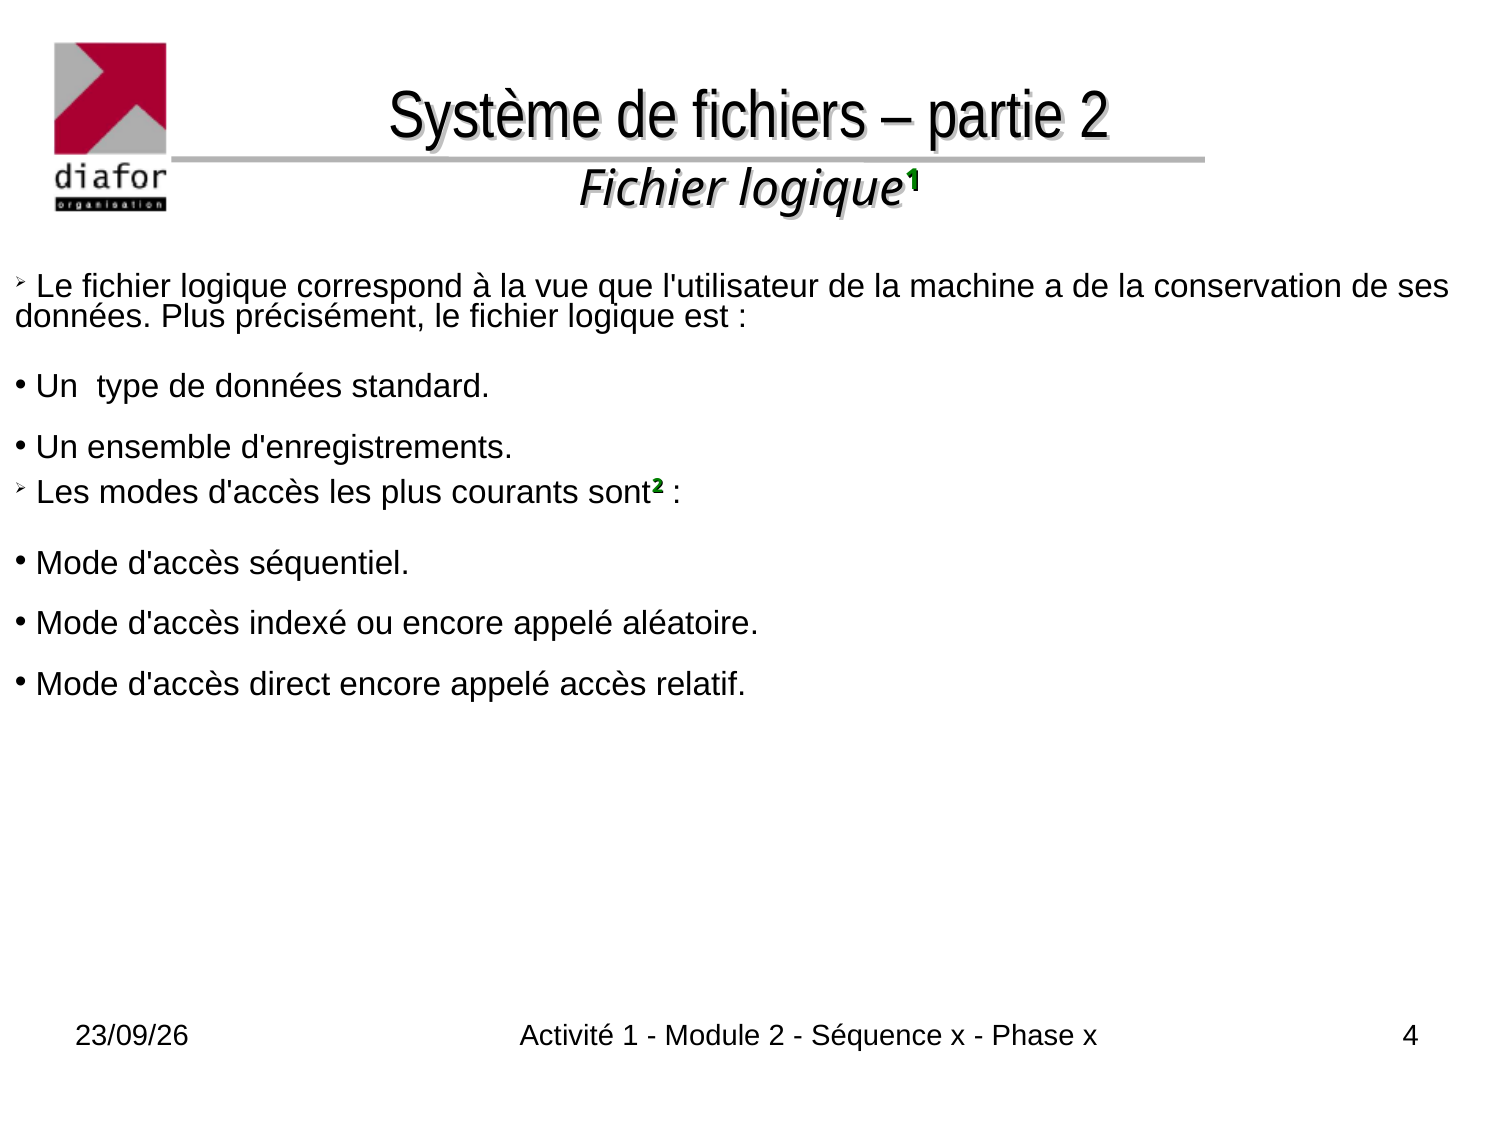

# Système de fichiers – partie 2 Fichier logique1
 Le fichier logique correspond à la vue que l'utilisateur de la machine a de la conservation de ses
données. Plus précisément, le fichier logique est :
 Un type de données standard.
 Un ensemble d'enregistrements.
 Les modes d'accès les plus courants sont2 :
 Mode d'accès séquentiel.
 Mode d'accès indexé ou encore appelé aléatoire.
 Mode d'accès direct encore appelé accès relatif.
Activité 1 - Module 2 - Séquence x - Phase x
4